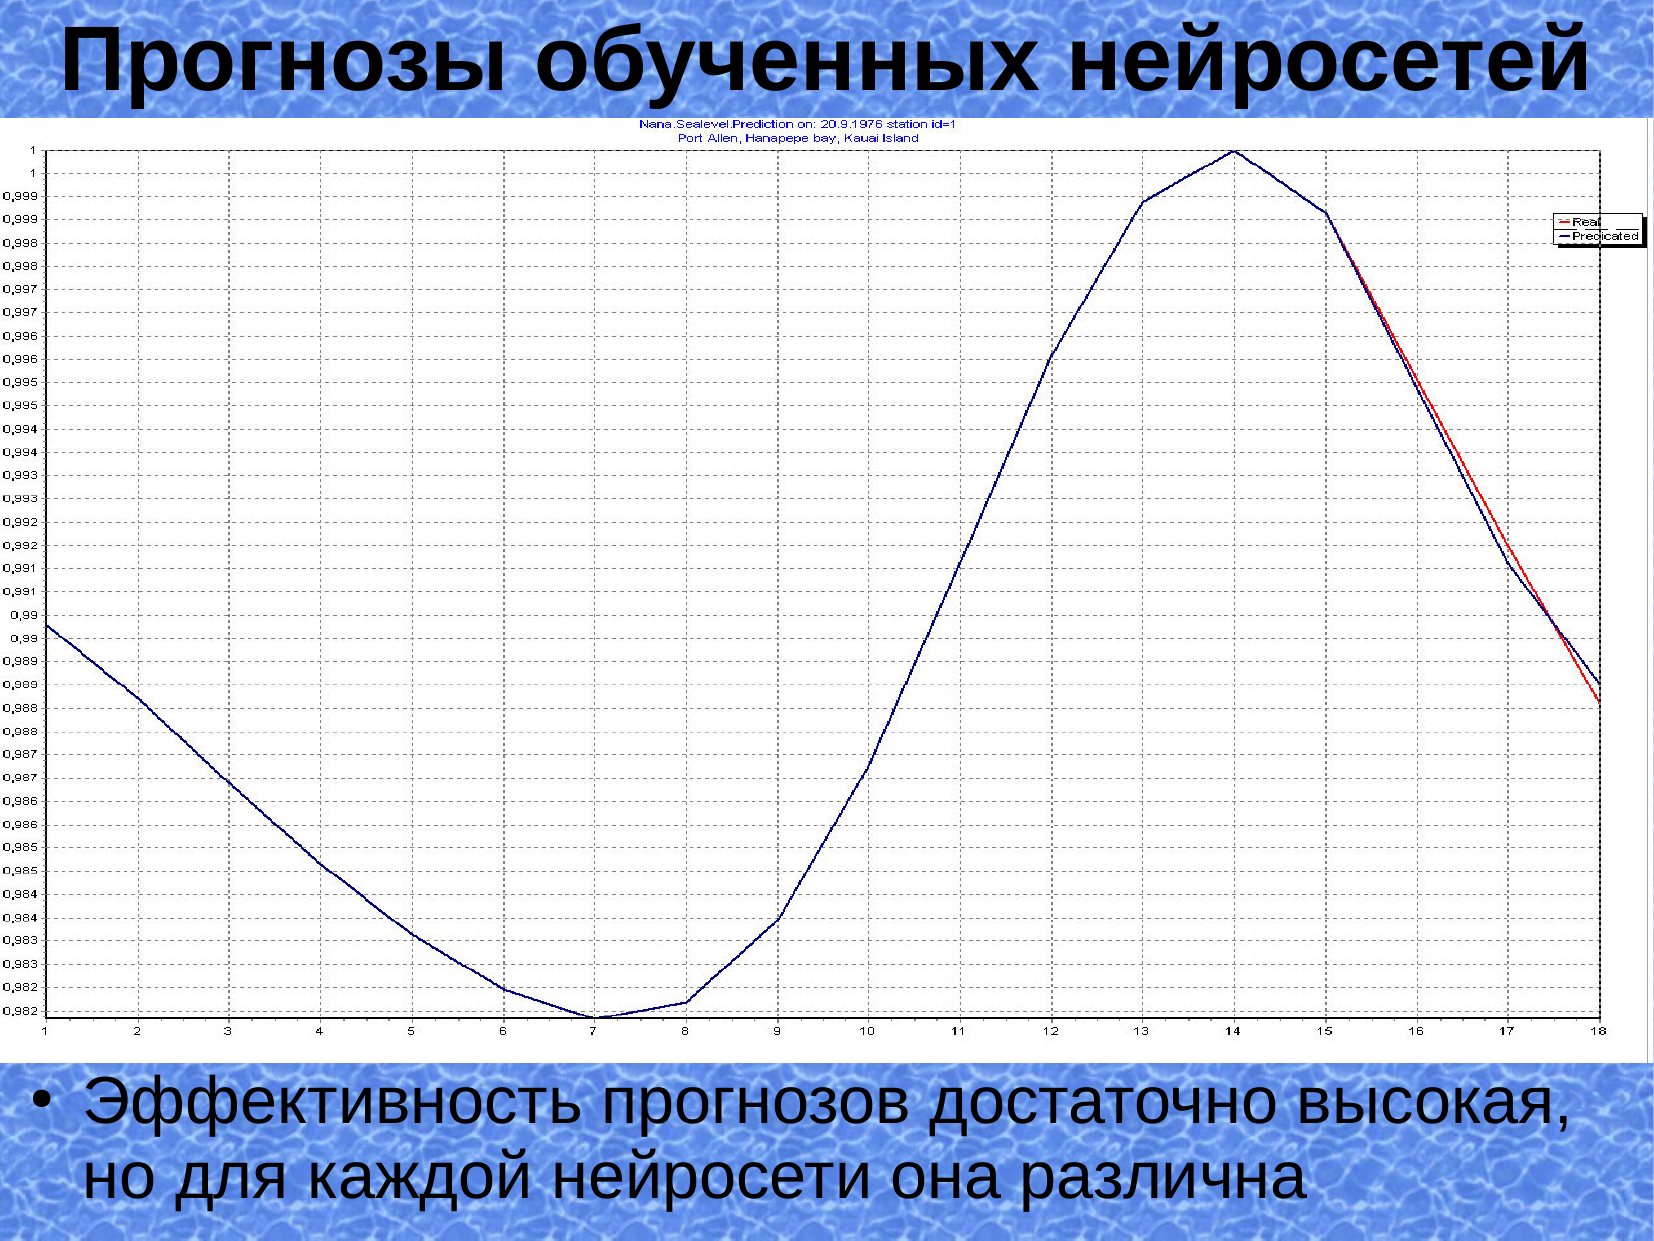

# Прогнозы обученных нейросетей
Эффективность прогнозов достаточно высокая, но для каждой нейросети она различна